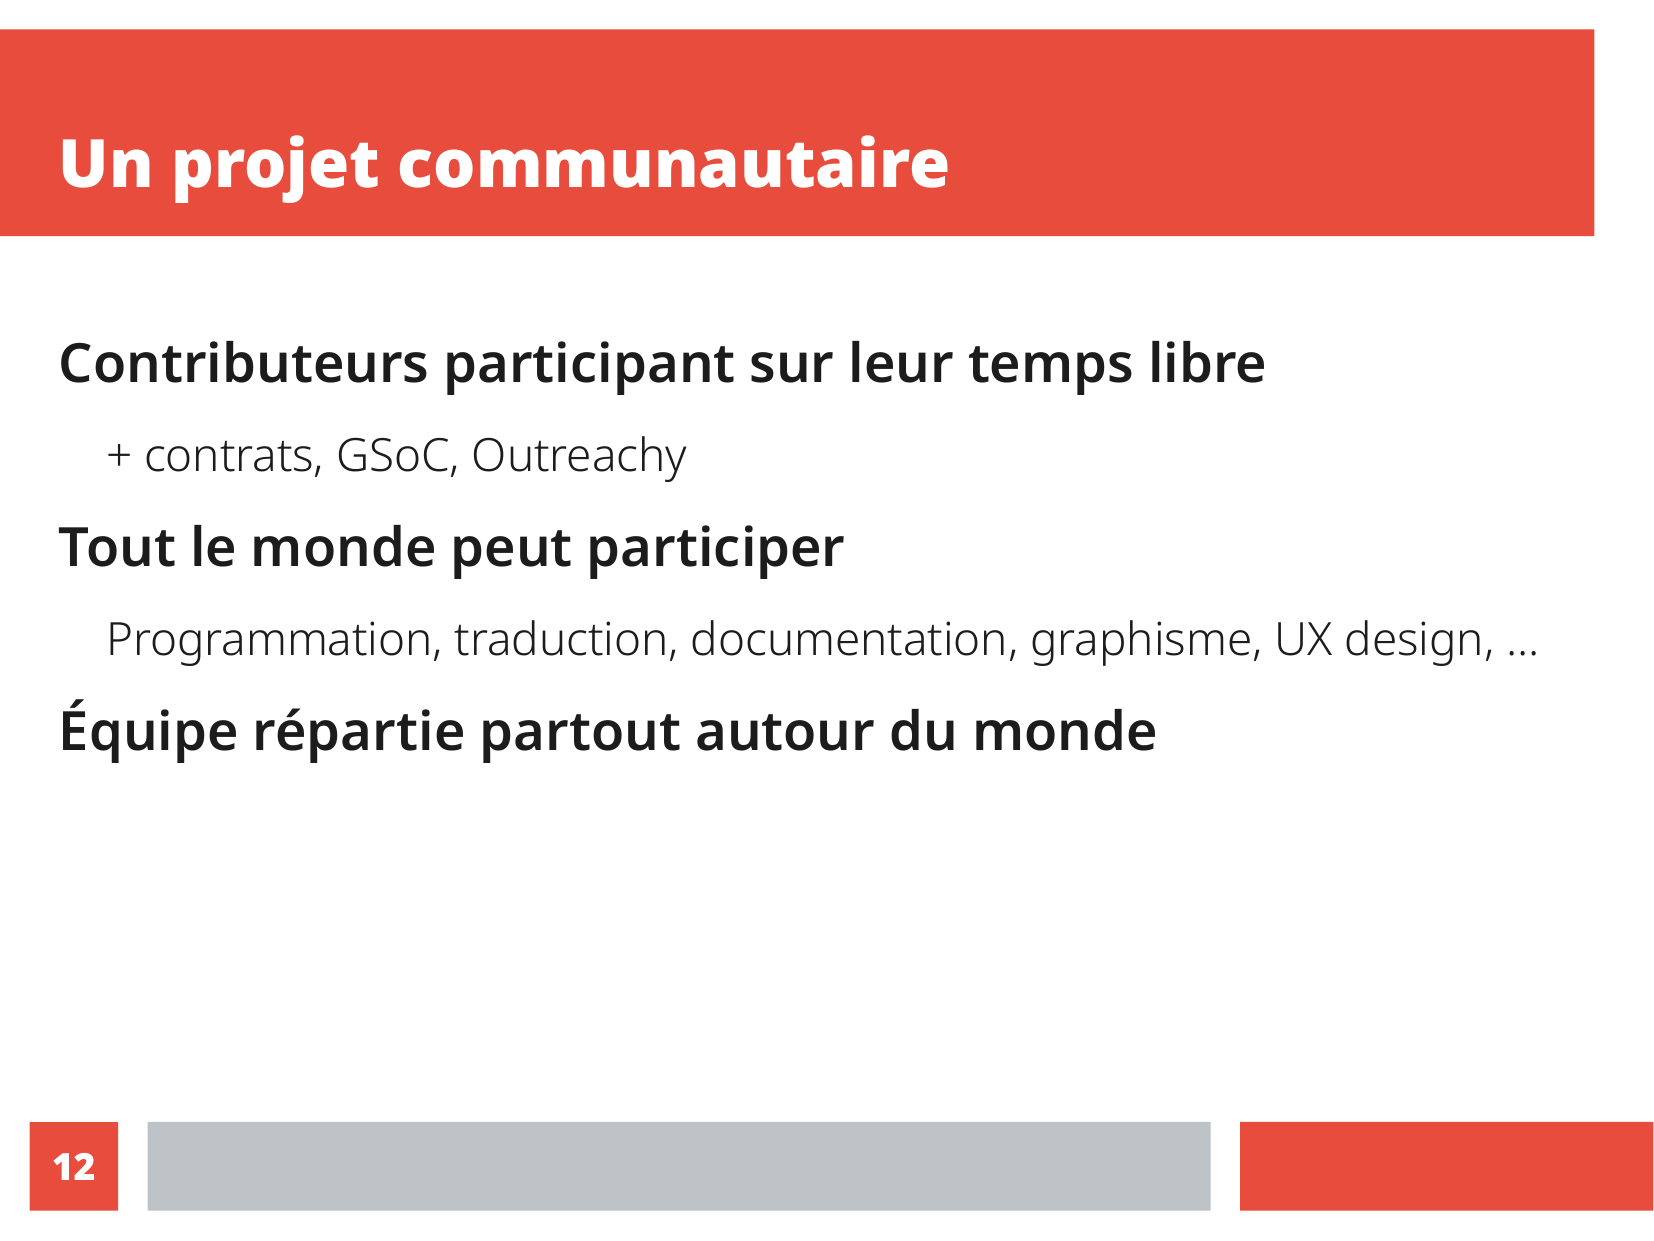

# Un projet communautaire
Contributeurs participant sur leur temps libre
+ contrats, GSoC, Outreachy
Tout le monde peut participer
Programmation, traduction, documentation, graphisme, UX design, ...
Équipe répartie partout autour du monde
12